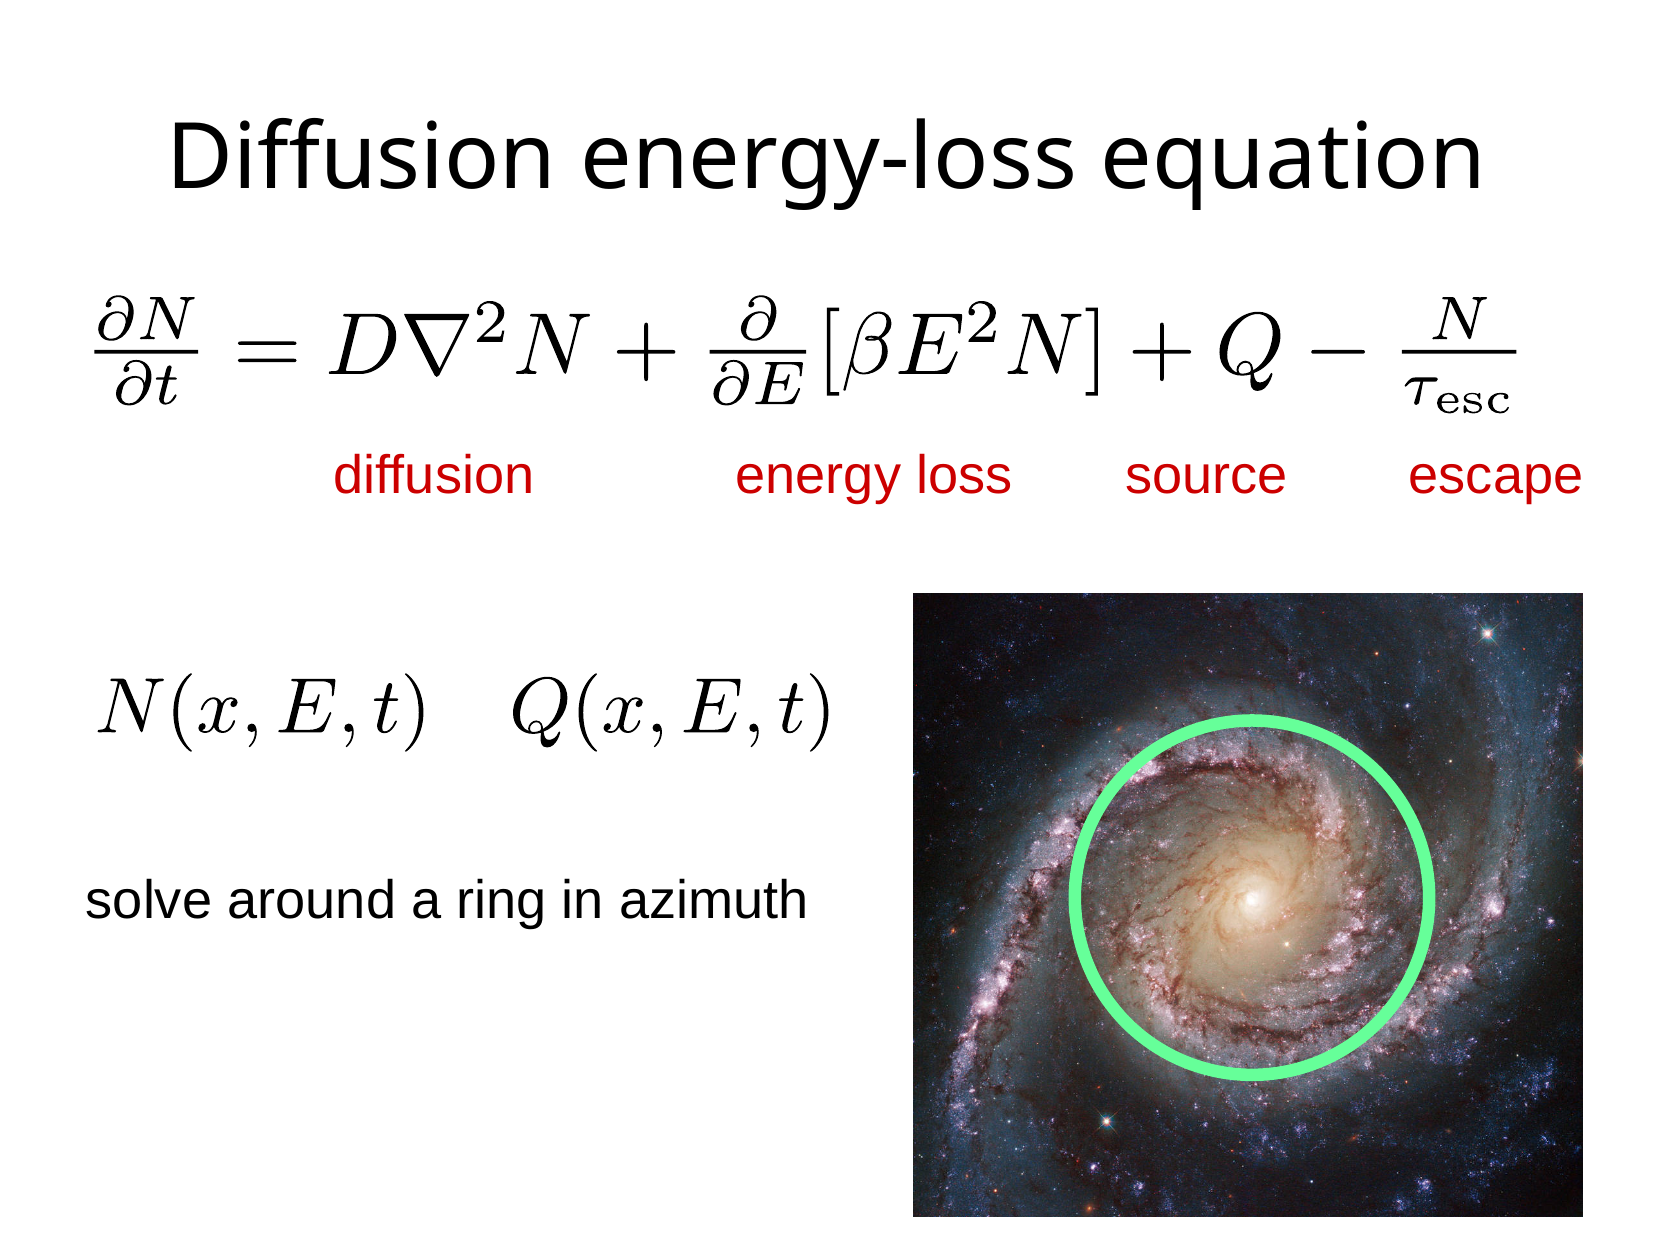

# Diffusion energy-loss equation
diffusion
energy loss
source
escape
solve around a ring in azimuth